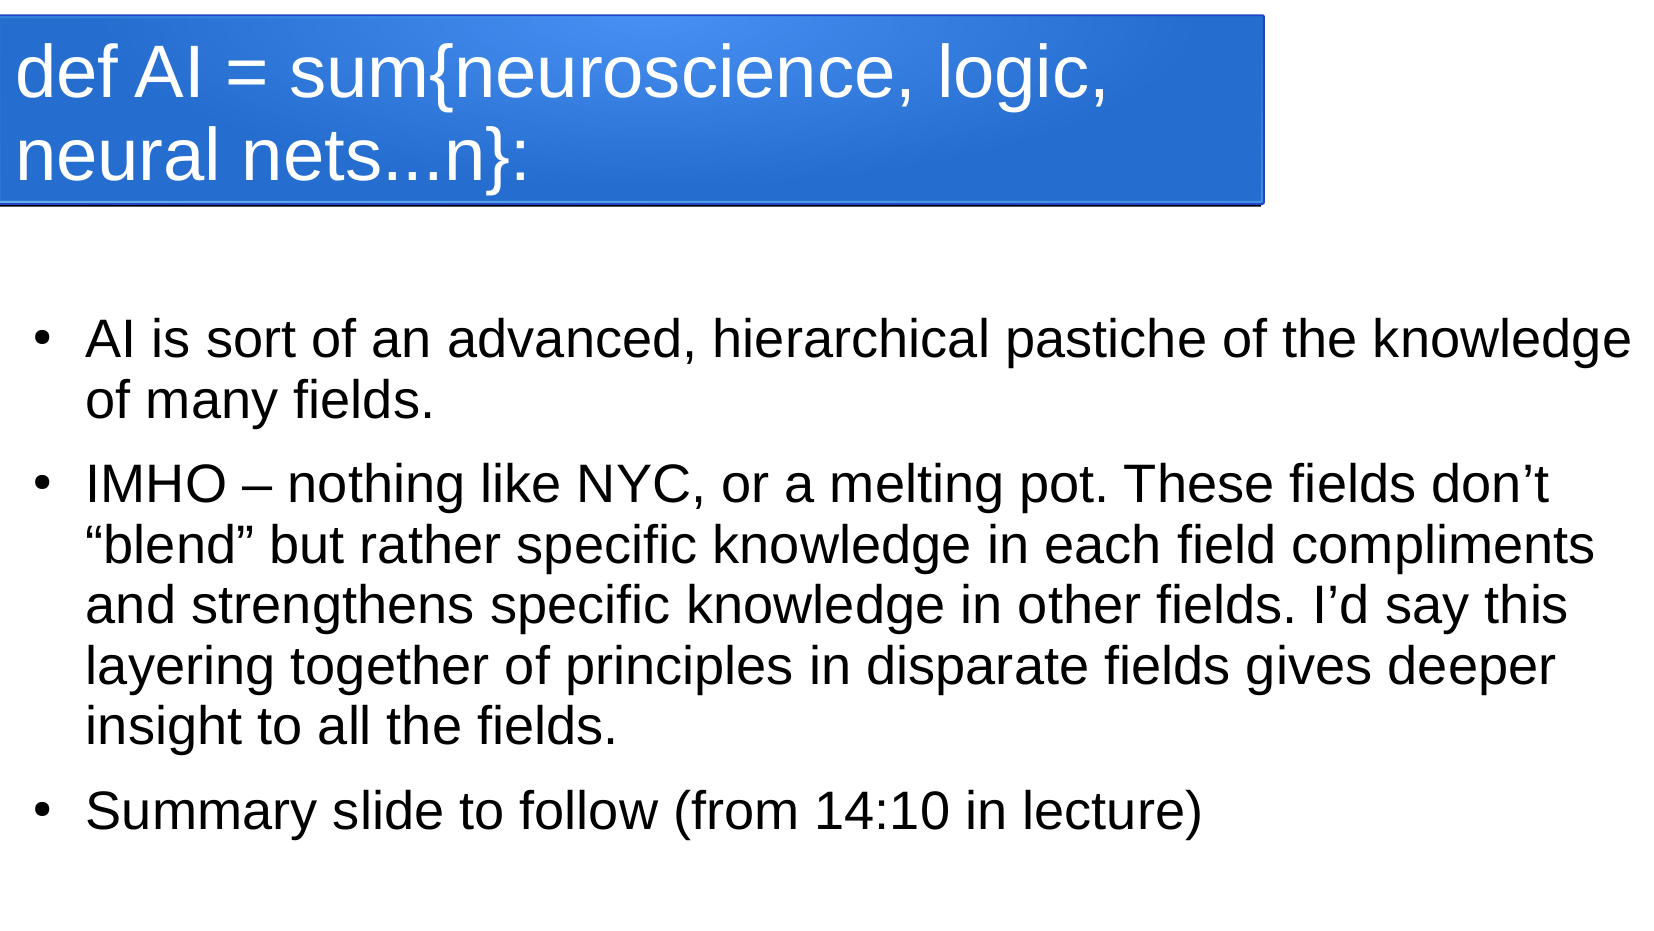

# def AI = sum{neuroscience, logic, neural nets...n}:
AI is sort of an advanced, hierarchical pastiche of the knowledge of many fields.
IMHO – nothing like NYC, or a melting pot. These fields don’t “blend” but rather specific knowledge in each field compliments and strengthens specific knowledge in other fields. I’d say this layering together of principles in disparate fields gives deeper insight to all the fields.
Summary slide to follow (from 14:10 in lecture)